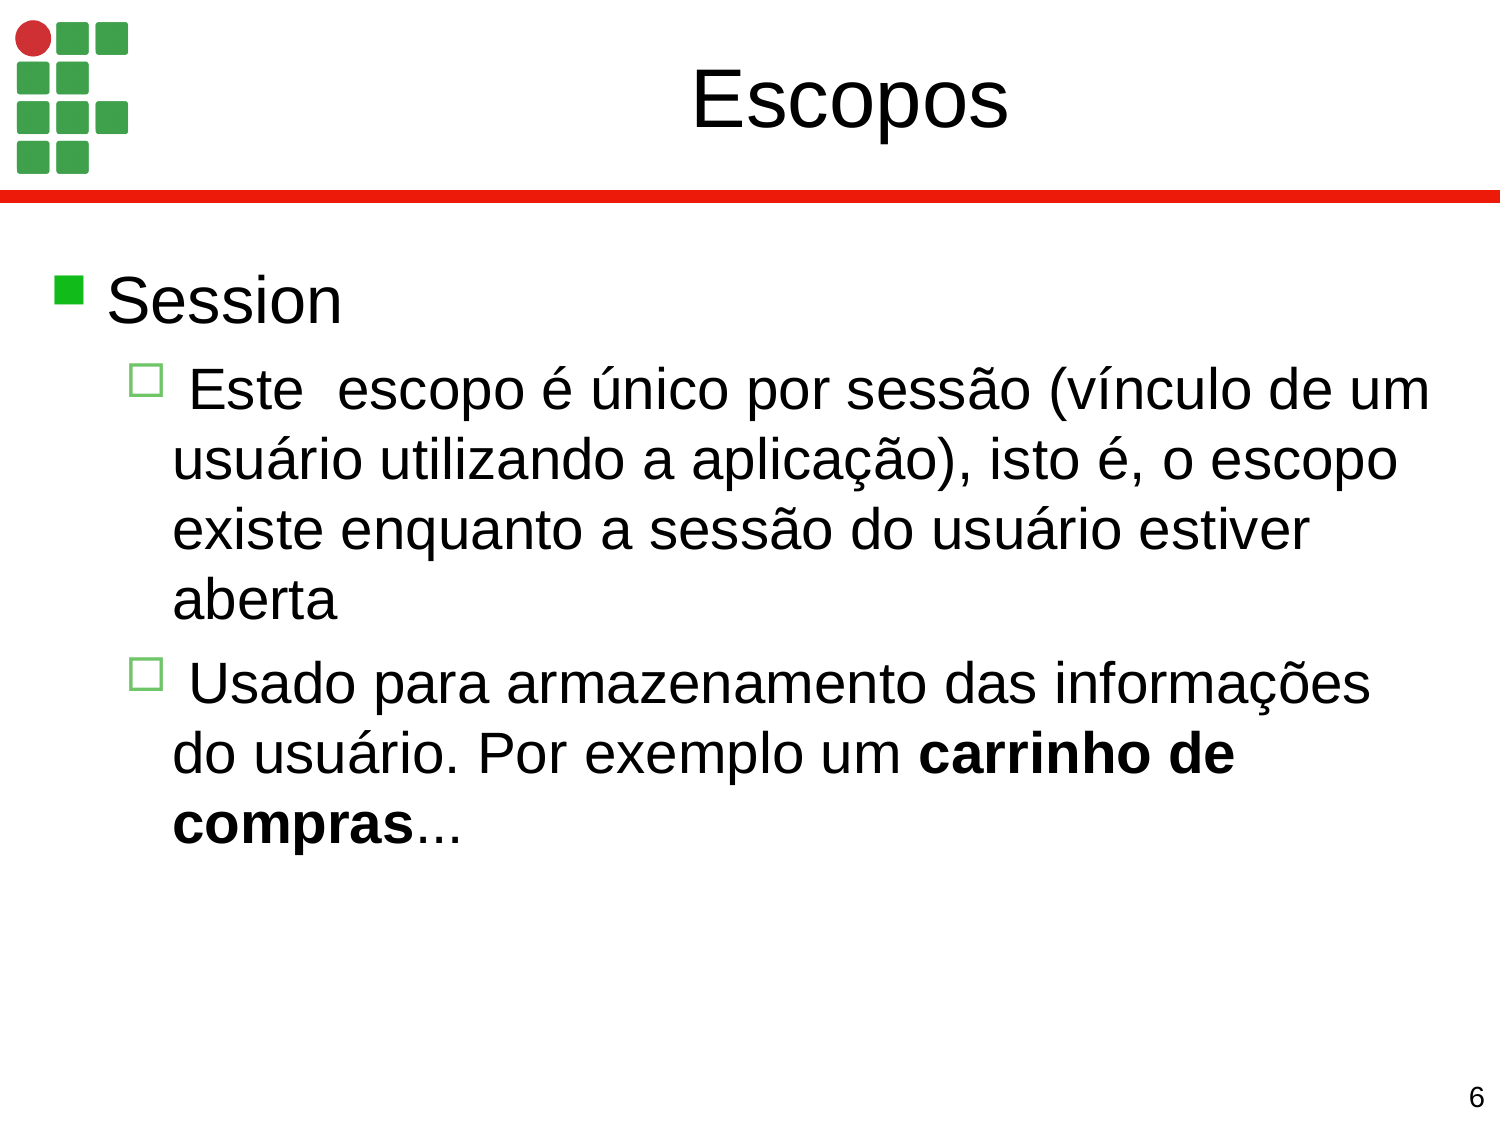

# Escopos
Session
 Este escopo é único por sessão (vínculo de um usuário utilizando a aplicação), isto é, o escopo existe enquanto a sessão do usuário estiver aberta
 Usado para armazenamento das informações do usuário. Por exemplo um carrinho de compras...
6